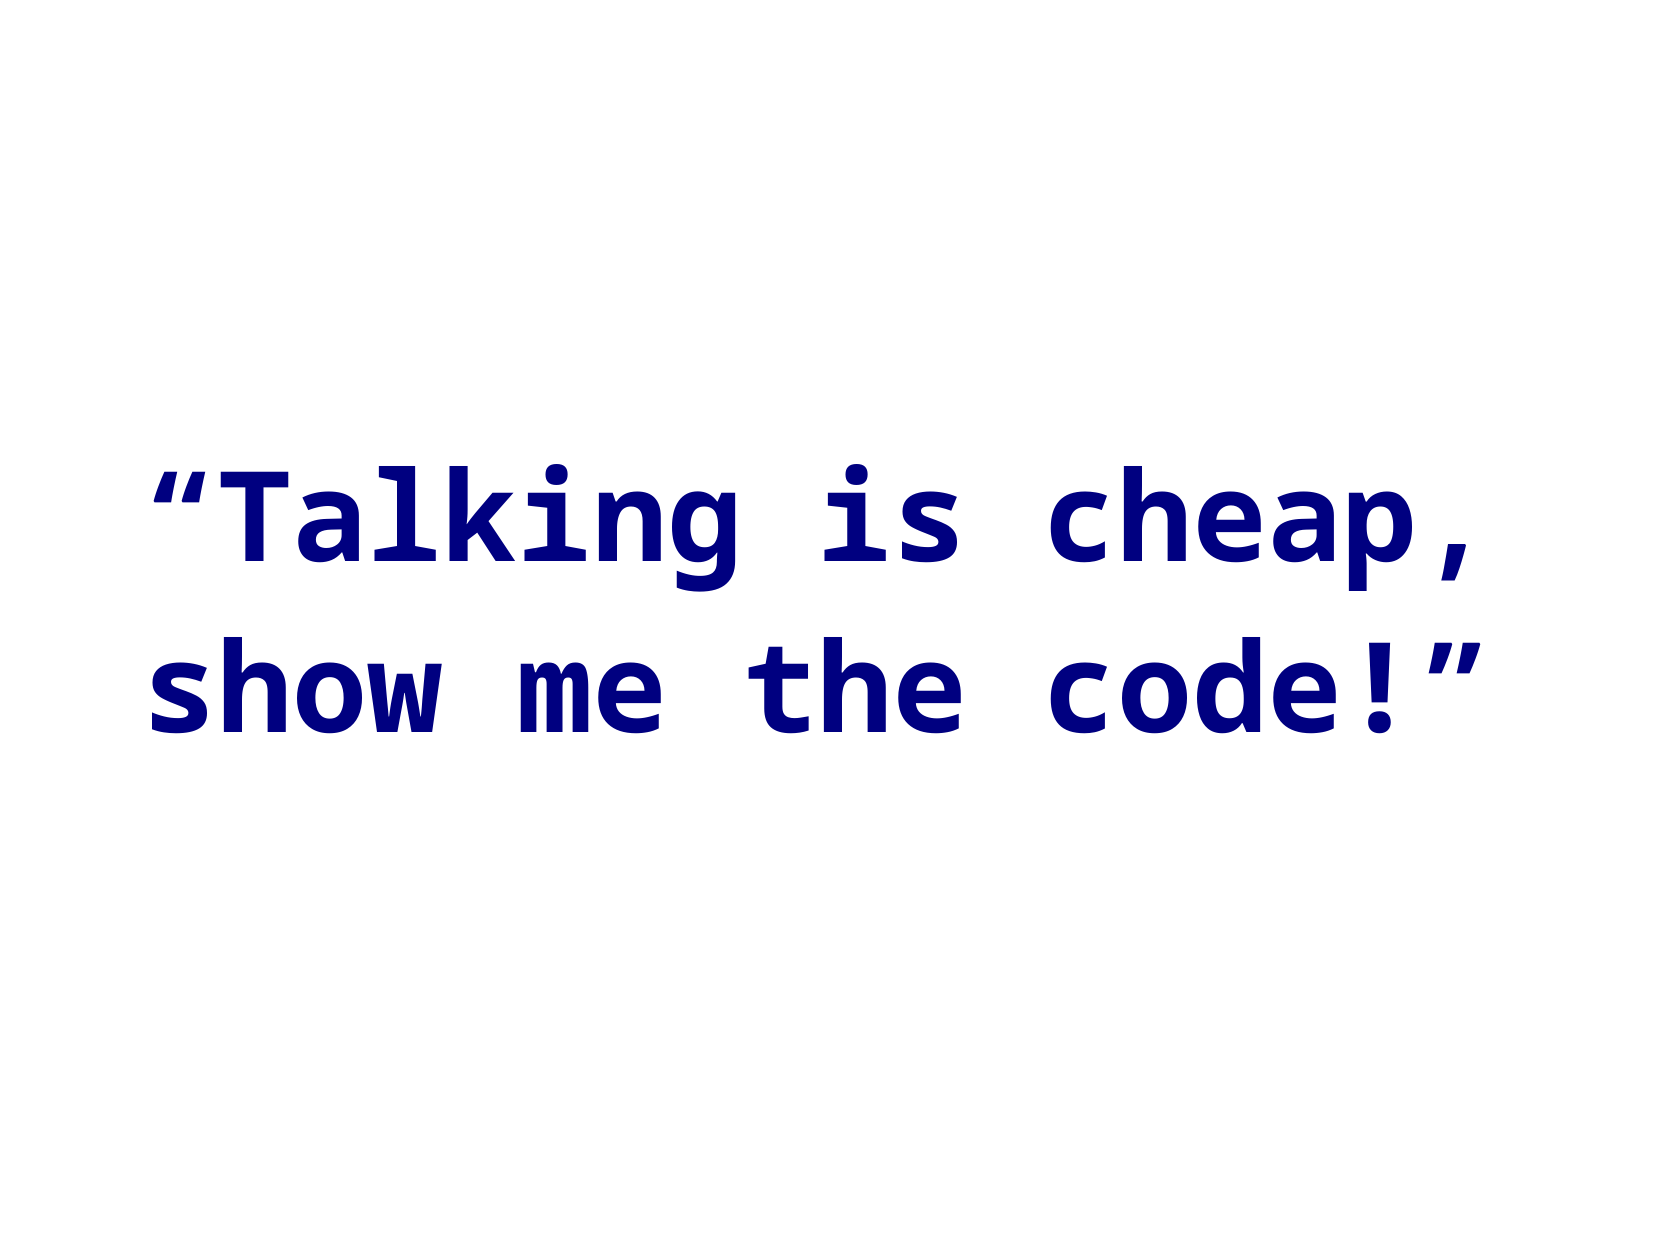

“Talking is cheap,
show me the code!”